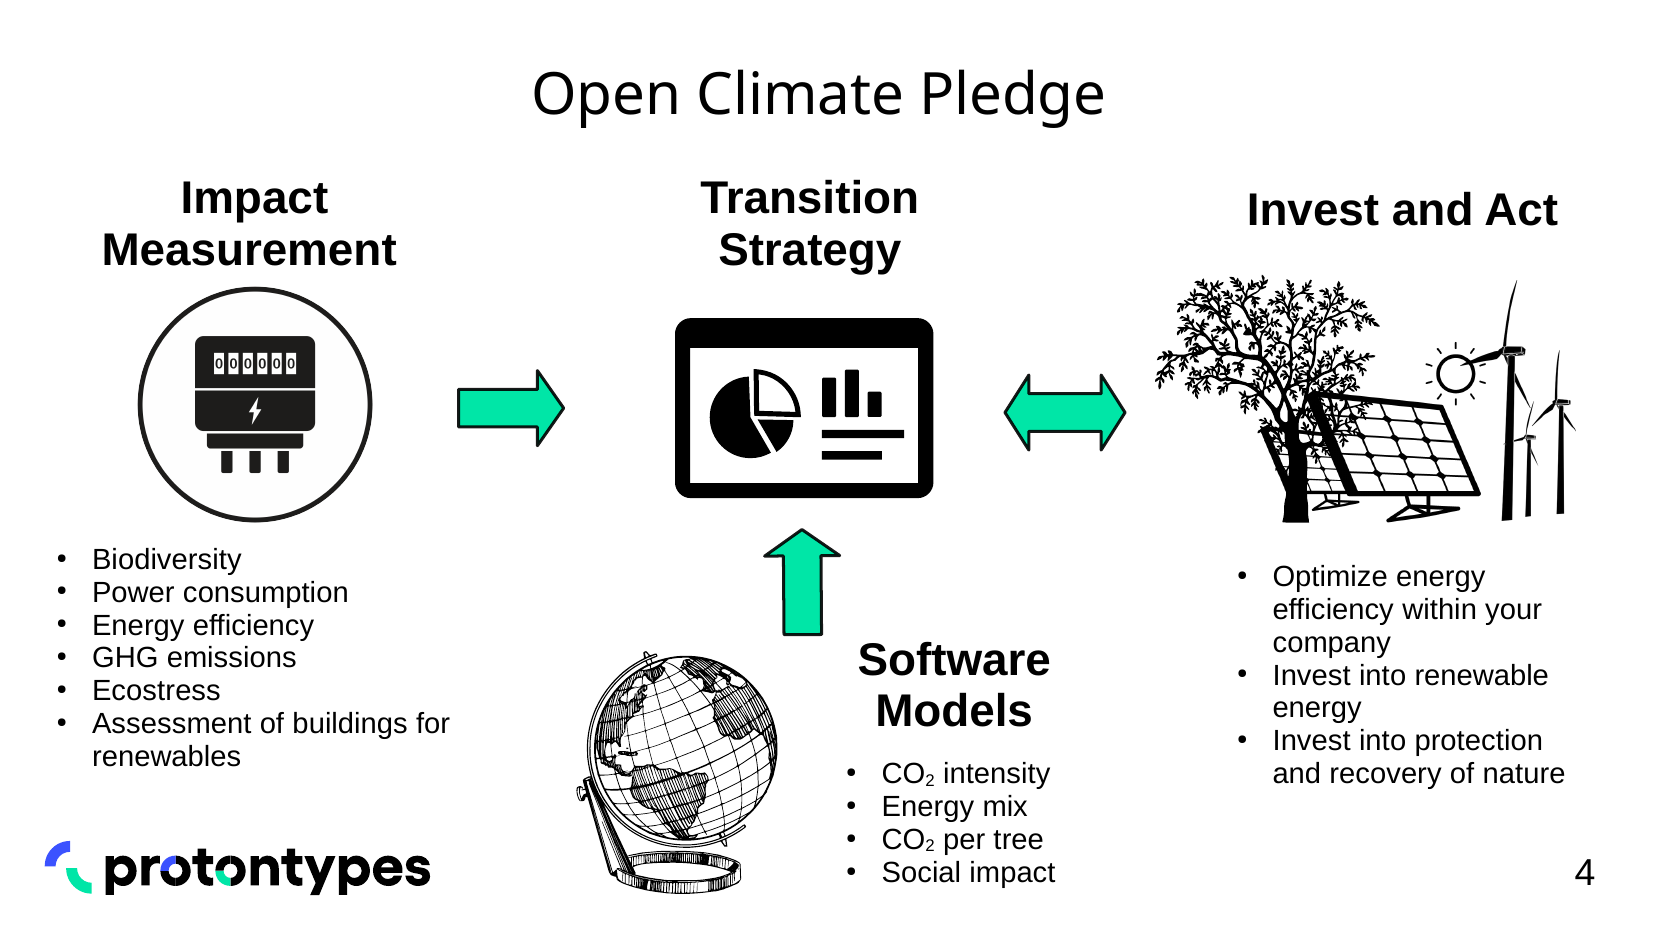

# Open Climate Pledge
Impact
Measurement
Transition
Strategy
Invest and Act
Biodiversity
Power consumption
Energy efficiency
GHG emissions
Ecostress
Assessment of buildings for renewables
Optimize energy efficiency within your company
Invest into renewable energy
Invest into protection and recovery of nature
Software
Models
CO2 intensity
Energy mix
CO2 per tree
Social impact
4